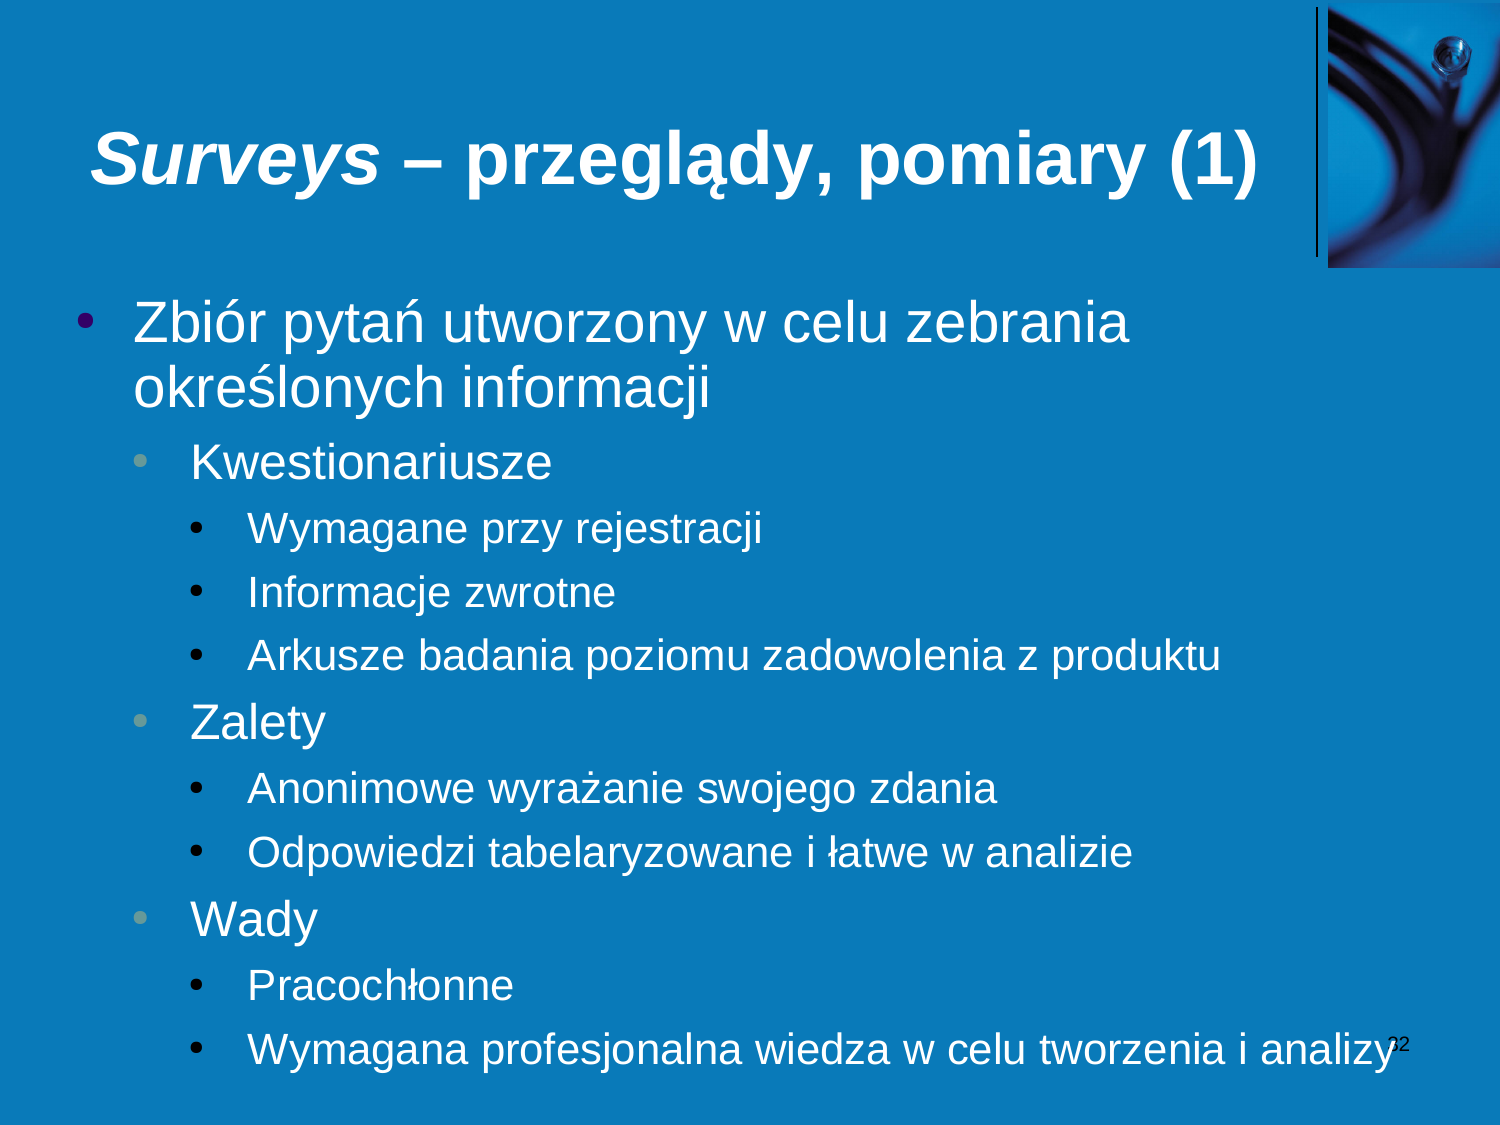

# Surveys – przeglądy, pomiary (1)
Zbiór pytań utworzony w celu zebrania określonych informacji
Kwestionariusze
Wymagane przy rejestracji
Informacje zwrotne
Arkusze badania poziomu zadowolenia z produktu
Zalety
Anonimowe wyrażanie swojego zdania
Odpowiedzi tabelaryzowane i łatwe w analizie
Wady
Pracochłonne
Wymagana profesjonalna wiedza w celu tworzenia i analizy
32